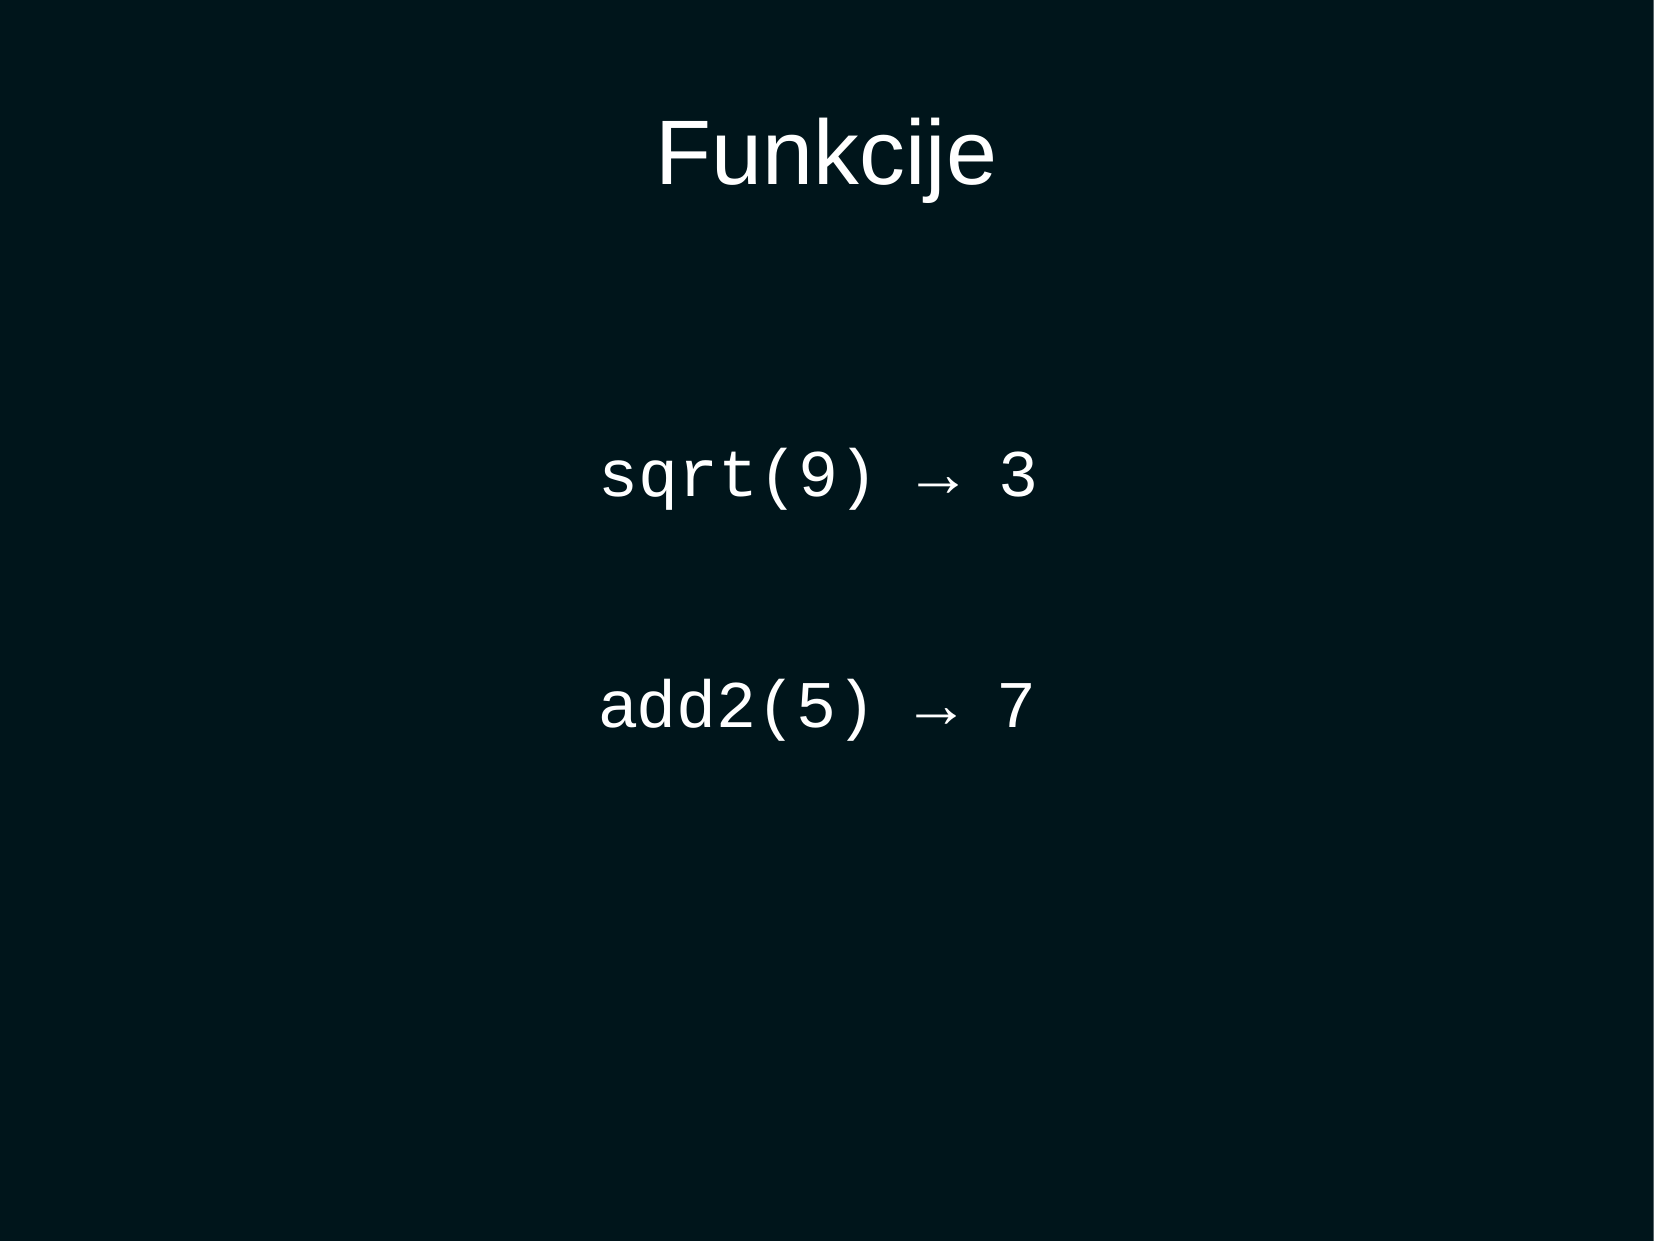

# Funkcije
 sqrt(9) → 3
 add2(5) → 7